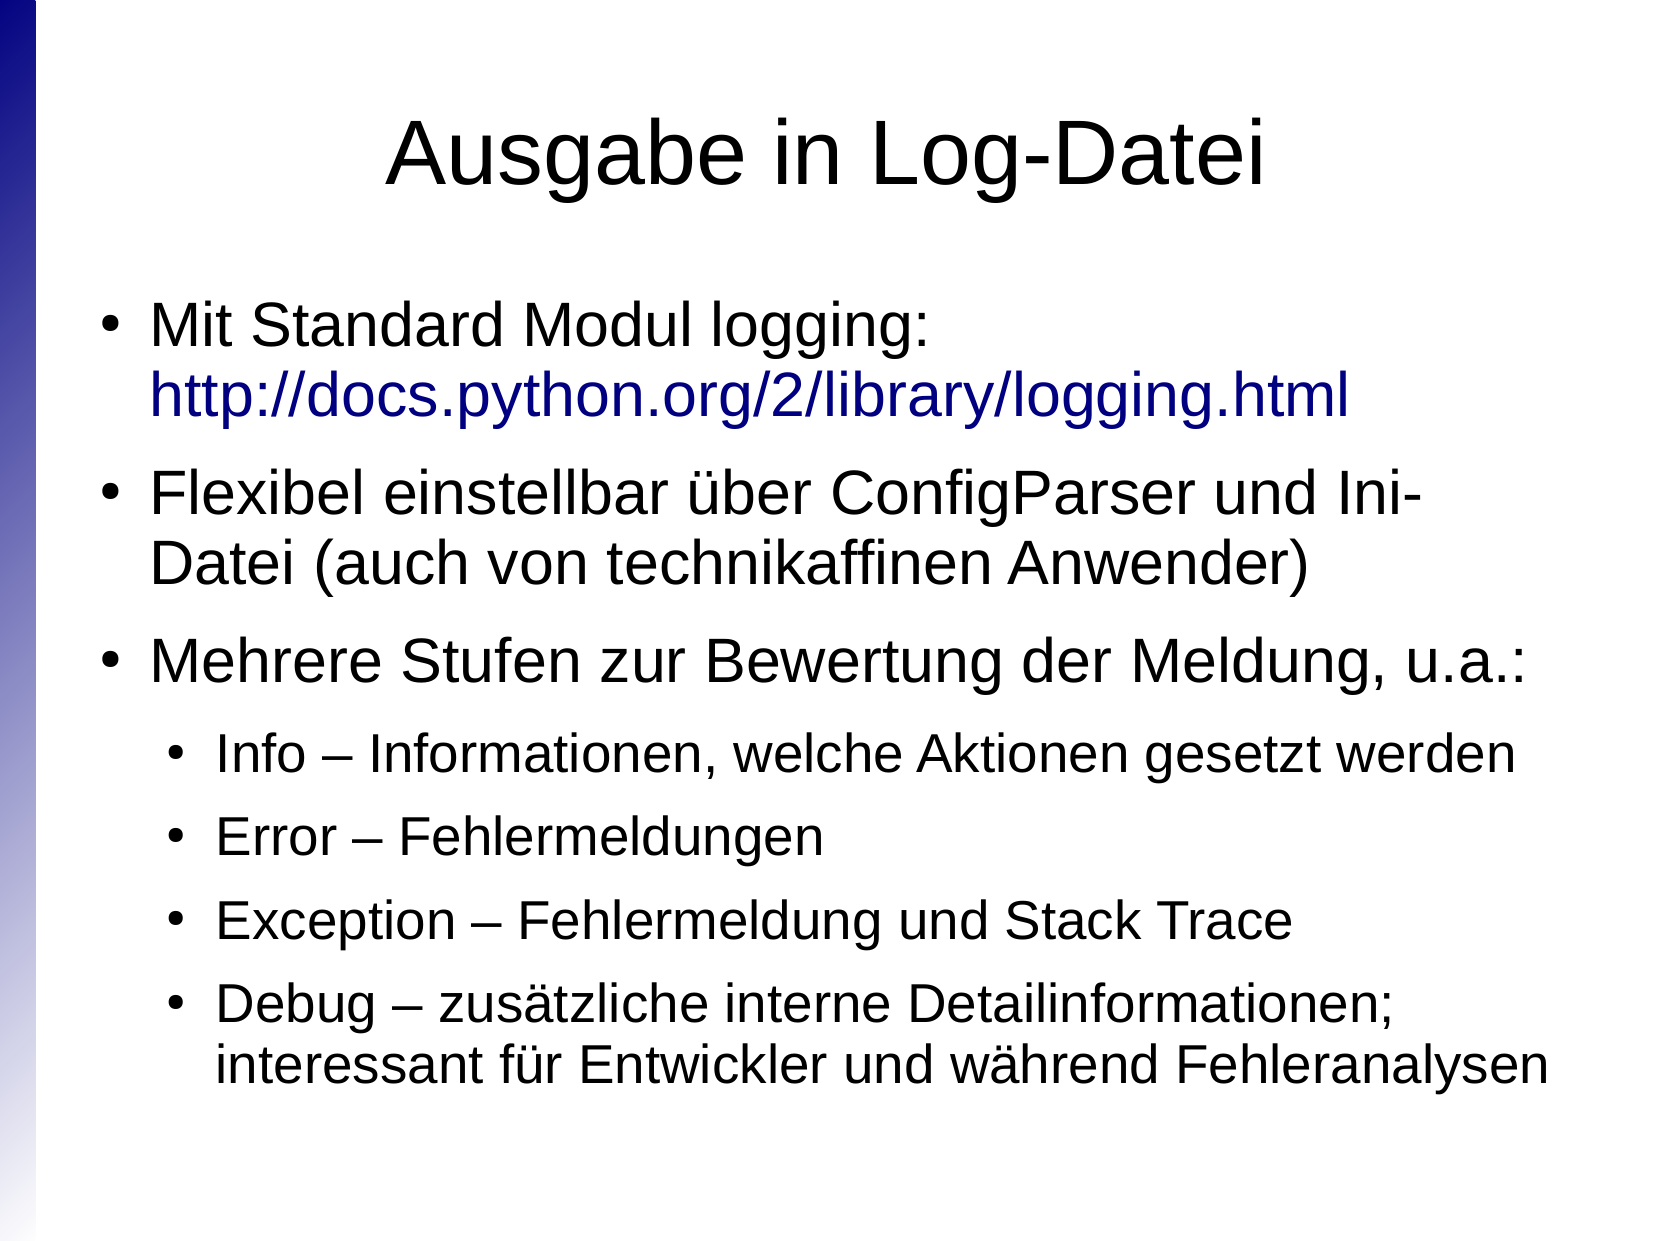

# Ausgabe in Log-Datei
Mit Standard Modul logging: http://docs.python.org/2/library/logging.html
Flexibel einstellbar über ConfigParser und Ini-Datei (auch von technikaffinen Anwender)
Mehrere Stufen zur Bewertung der Meldung, u.a.:
Info – Informationen, welche Aktionen gesetzt werden
Error – Fehlermeldungen
Exception – Fehlermeldung und Stack Trace
Debug – zusätzliche interne Detailinformationen; interessant für Entwickler und während Fehleranalysen